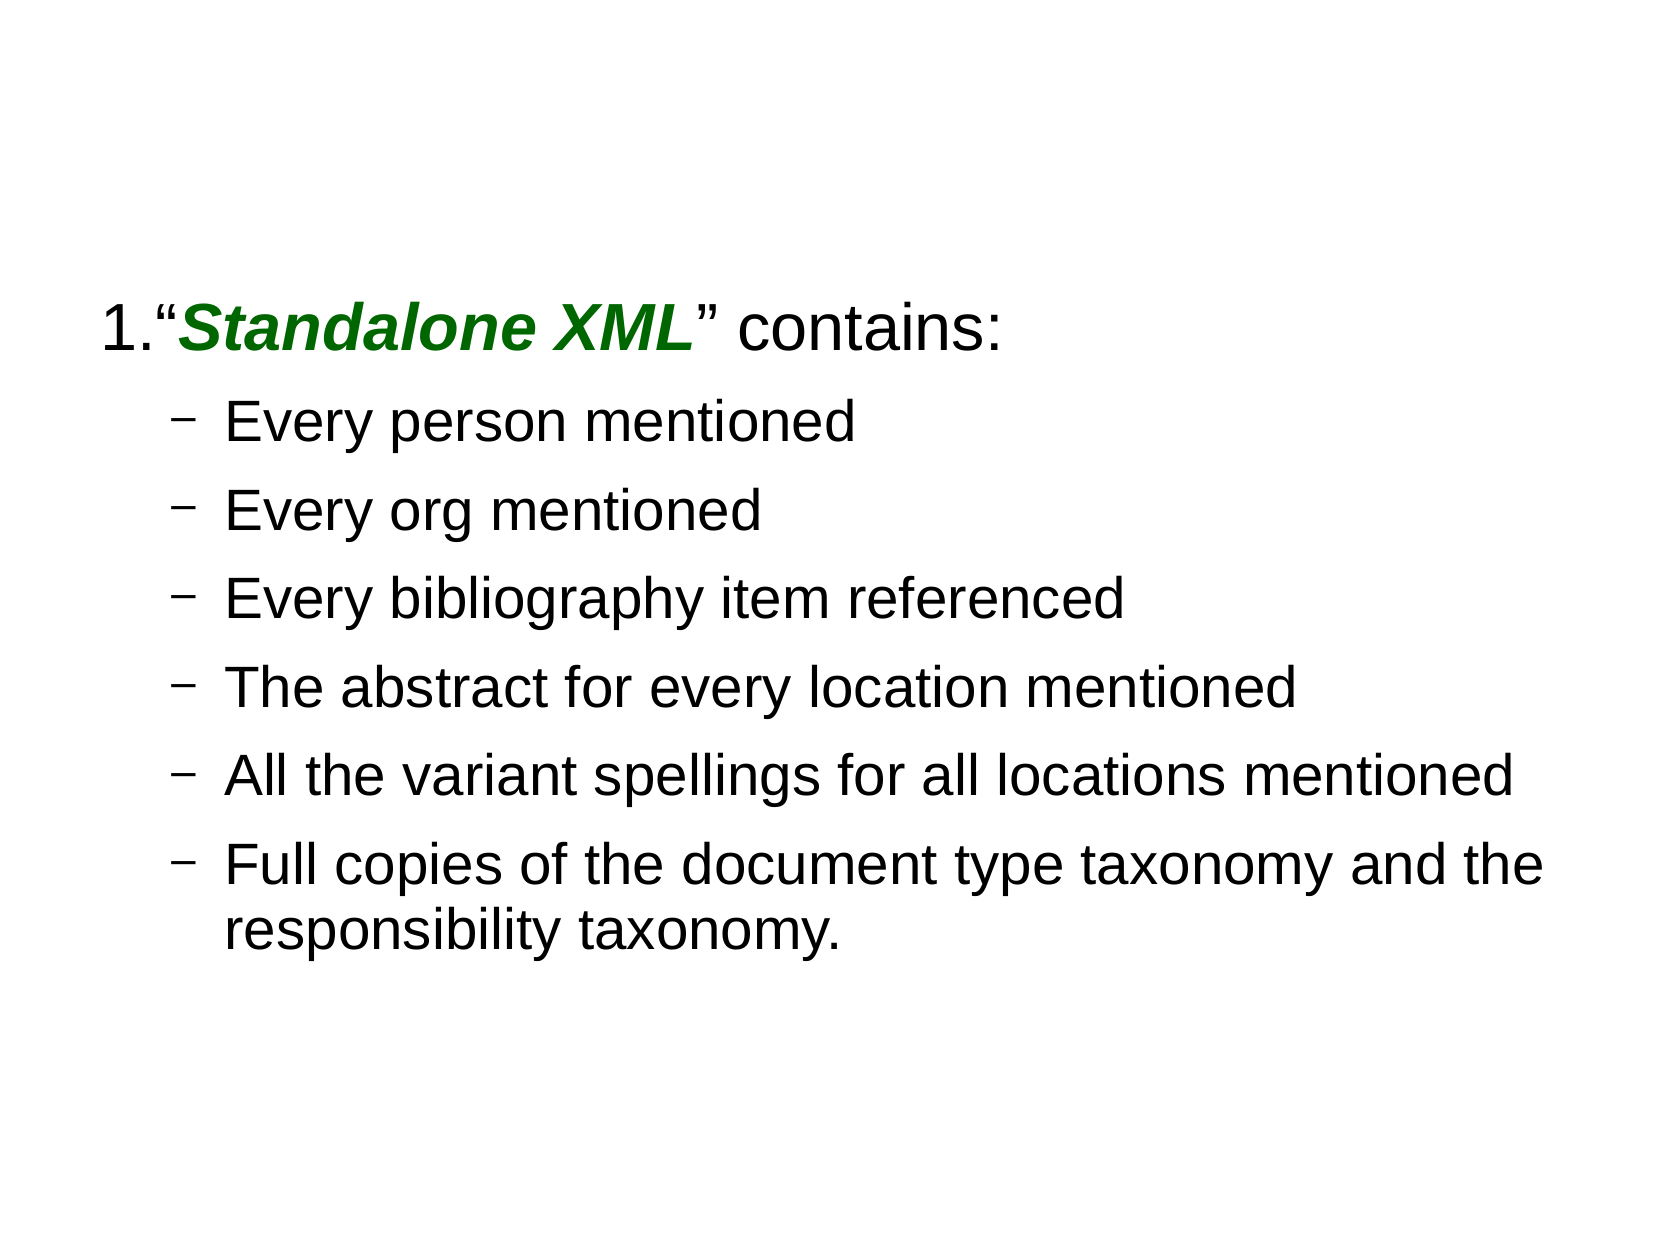

# “Standalone XML” contains:
Every person mentioned
Every org mentioned
Every bibliography item referenced
The abstract for every location mentioned
All the variant spellings for all locations mentioned
Full copies of the document type taxonomy and the responsibility taxonomy.